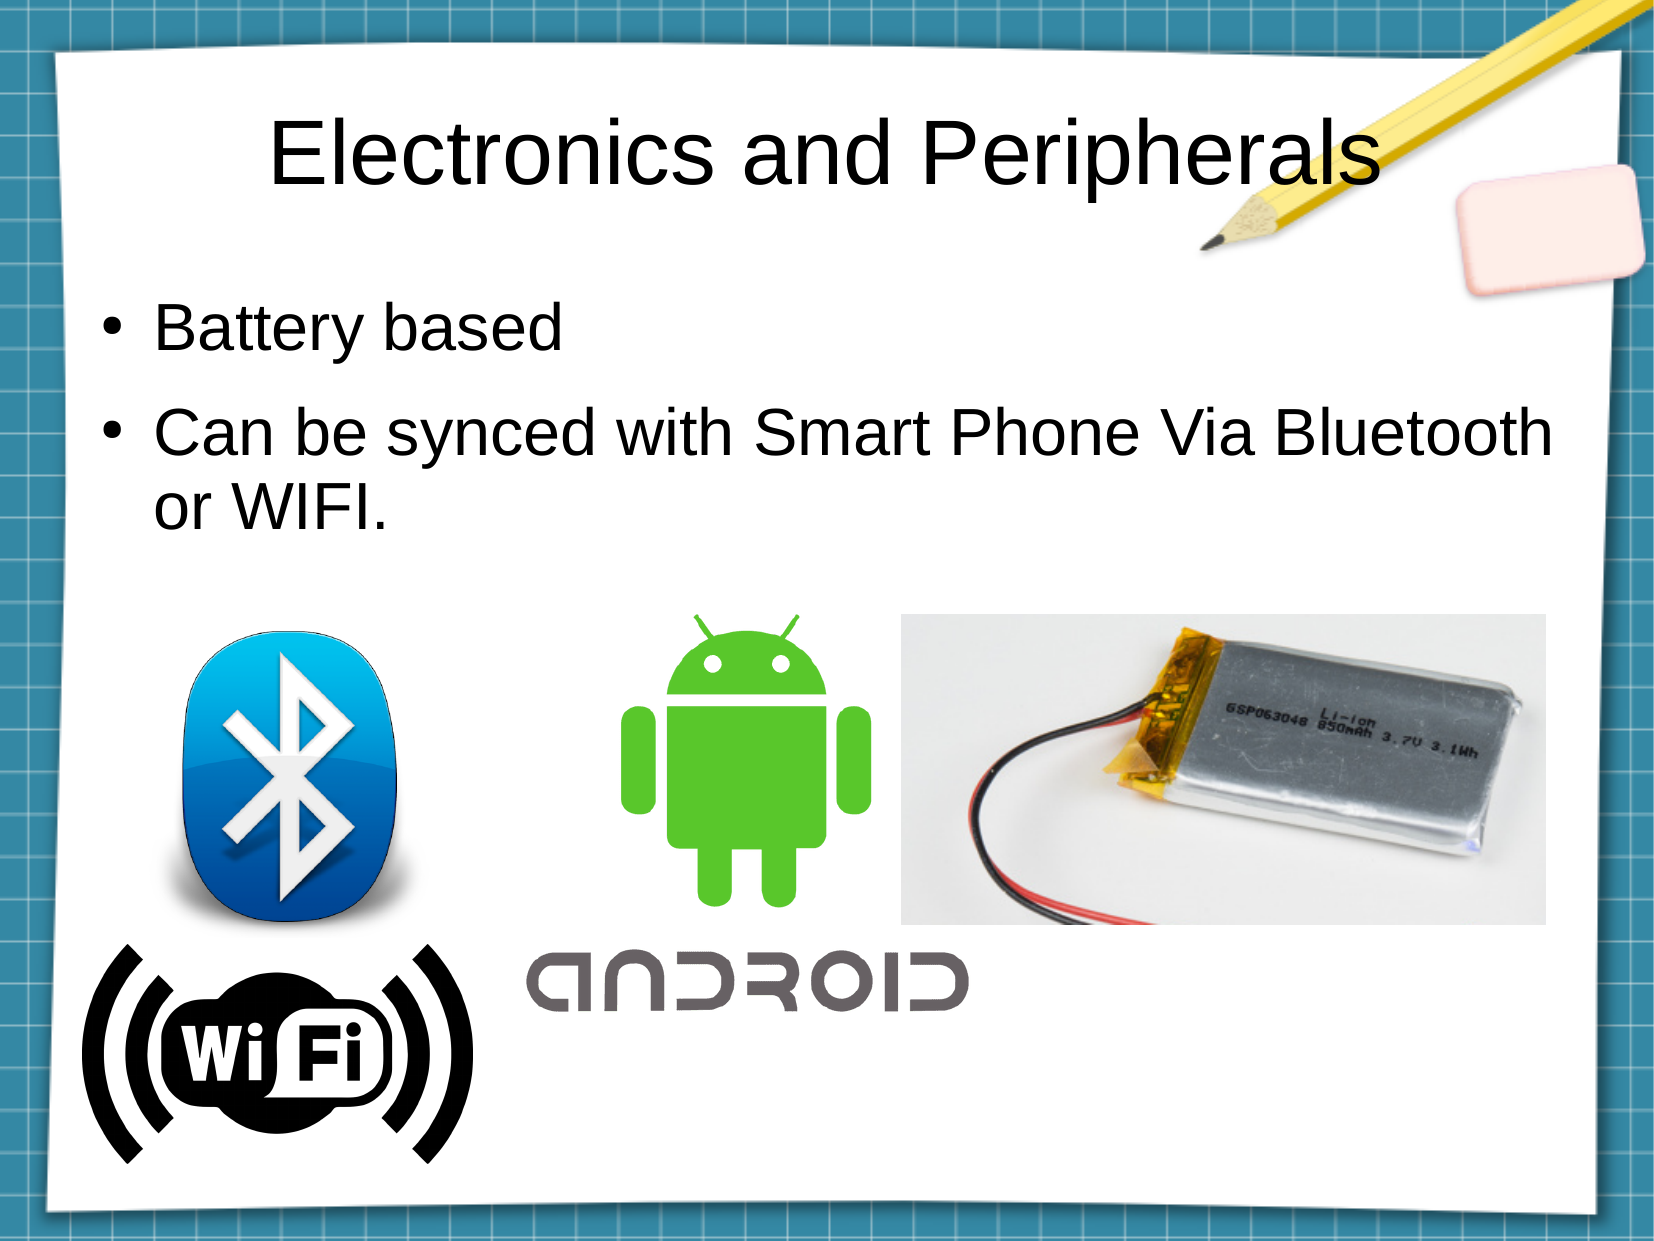

# Electronics and Peripherals
Battery based
Can be synced with Smart Phone Via Bluetooth or WIFI.